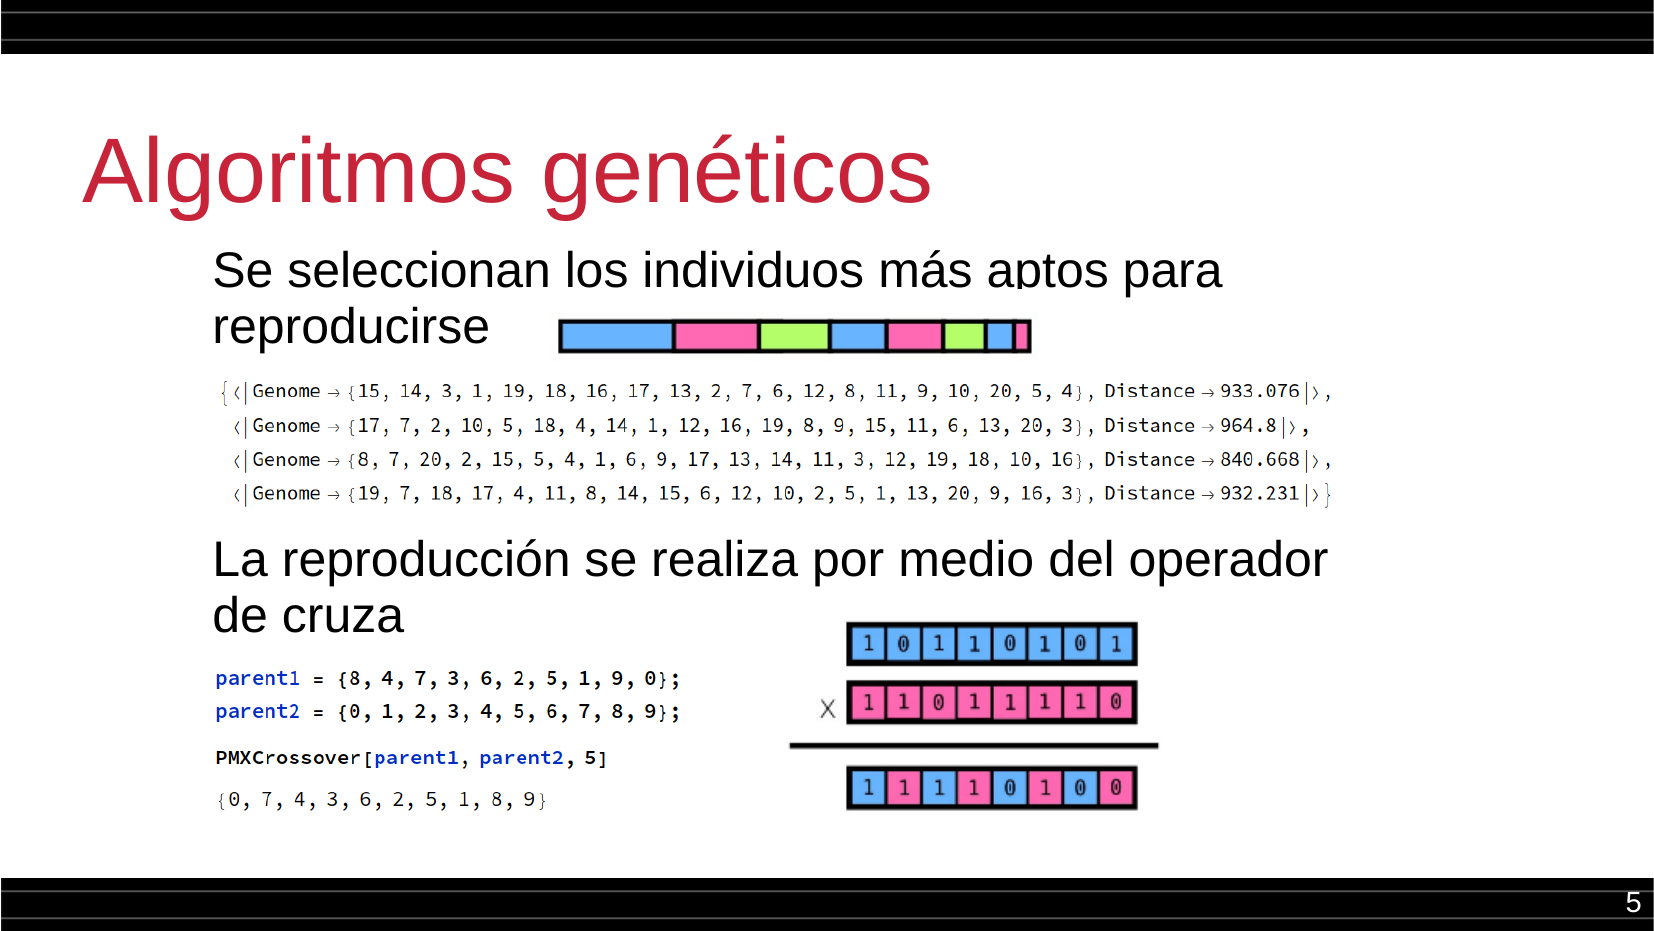

# Algoritmos genéticos
Se seleccionan los individuos más aptos para reproducirse
La reproducción se realiza por medio del operador de cruza